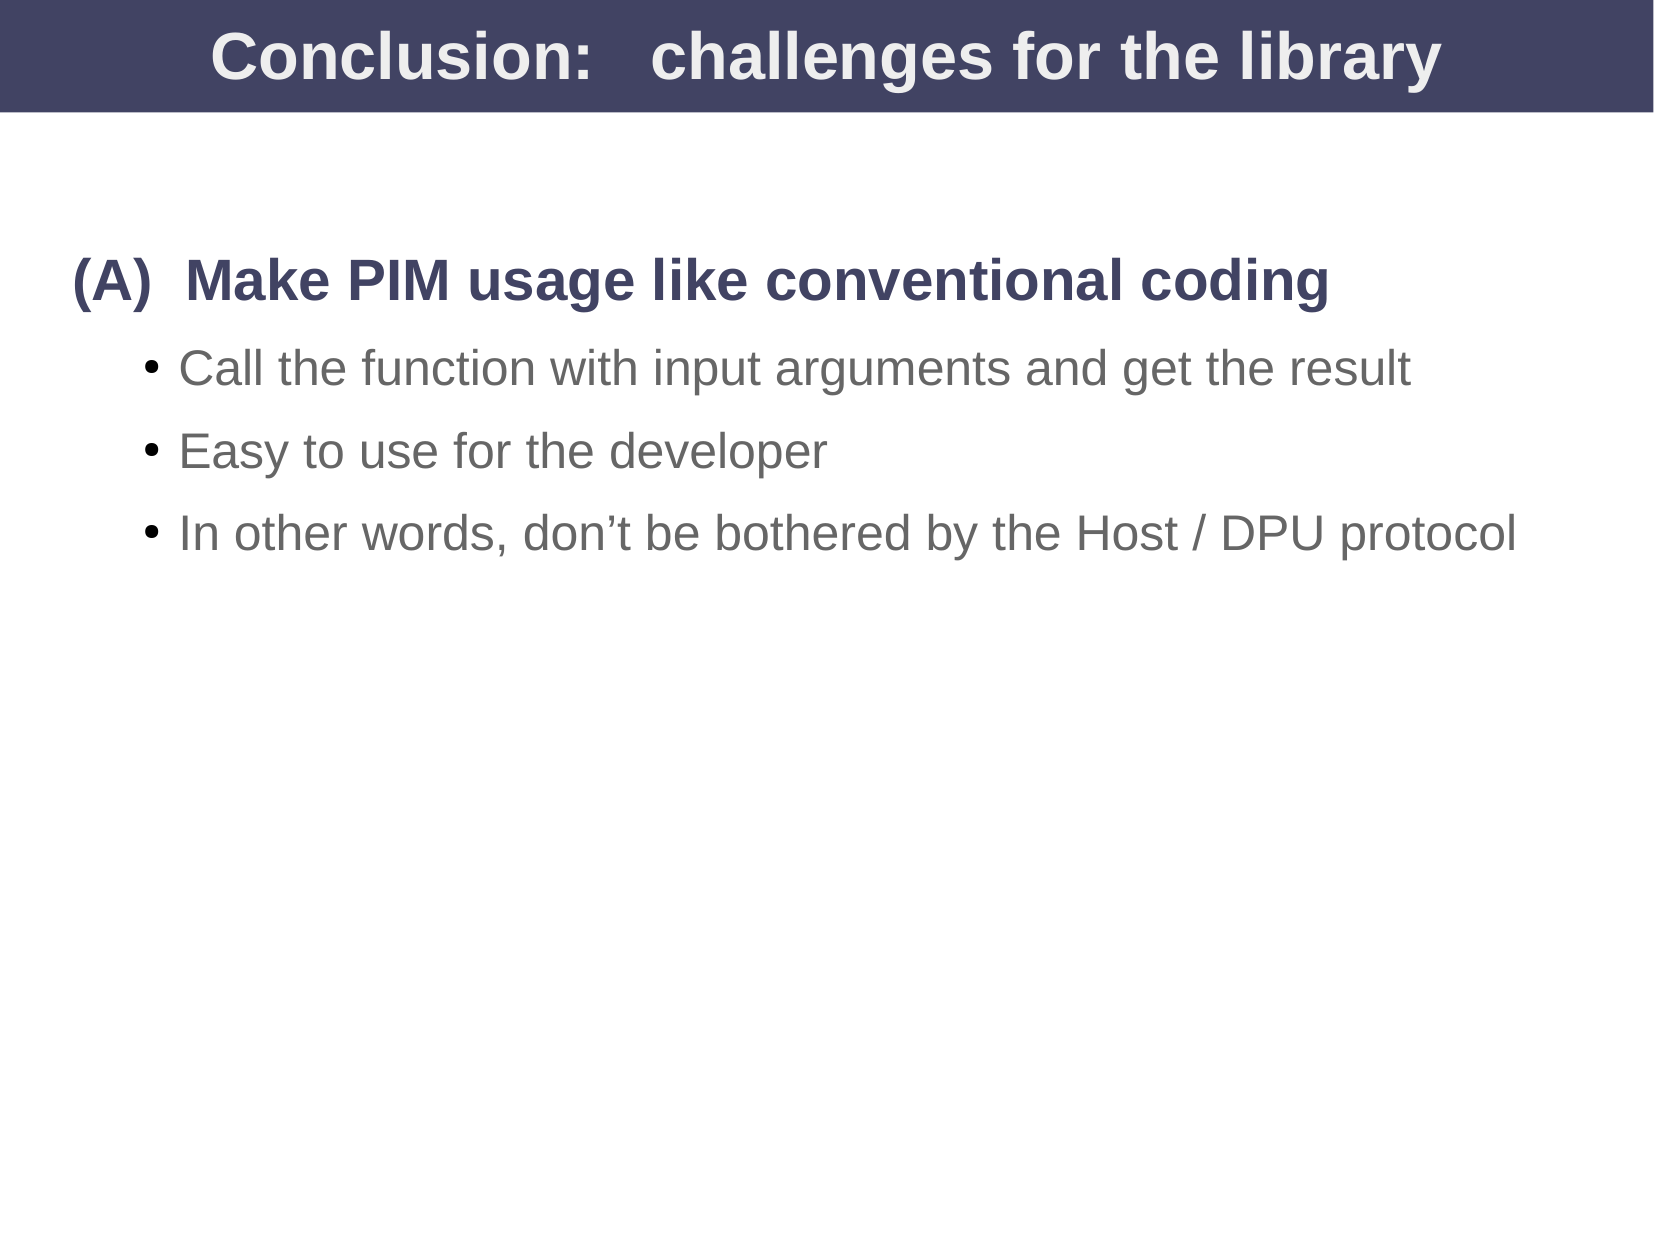

Conclusion: challenges for the library
(A) Make PIM usage like conventional coding
Call the function with input arguments and get the result
Easy to use for the developer
In other words, don’t be bothered by the Host / DPU protocol